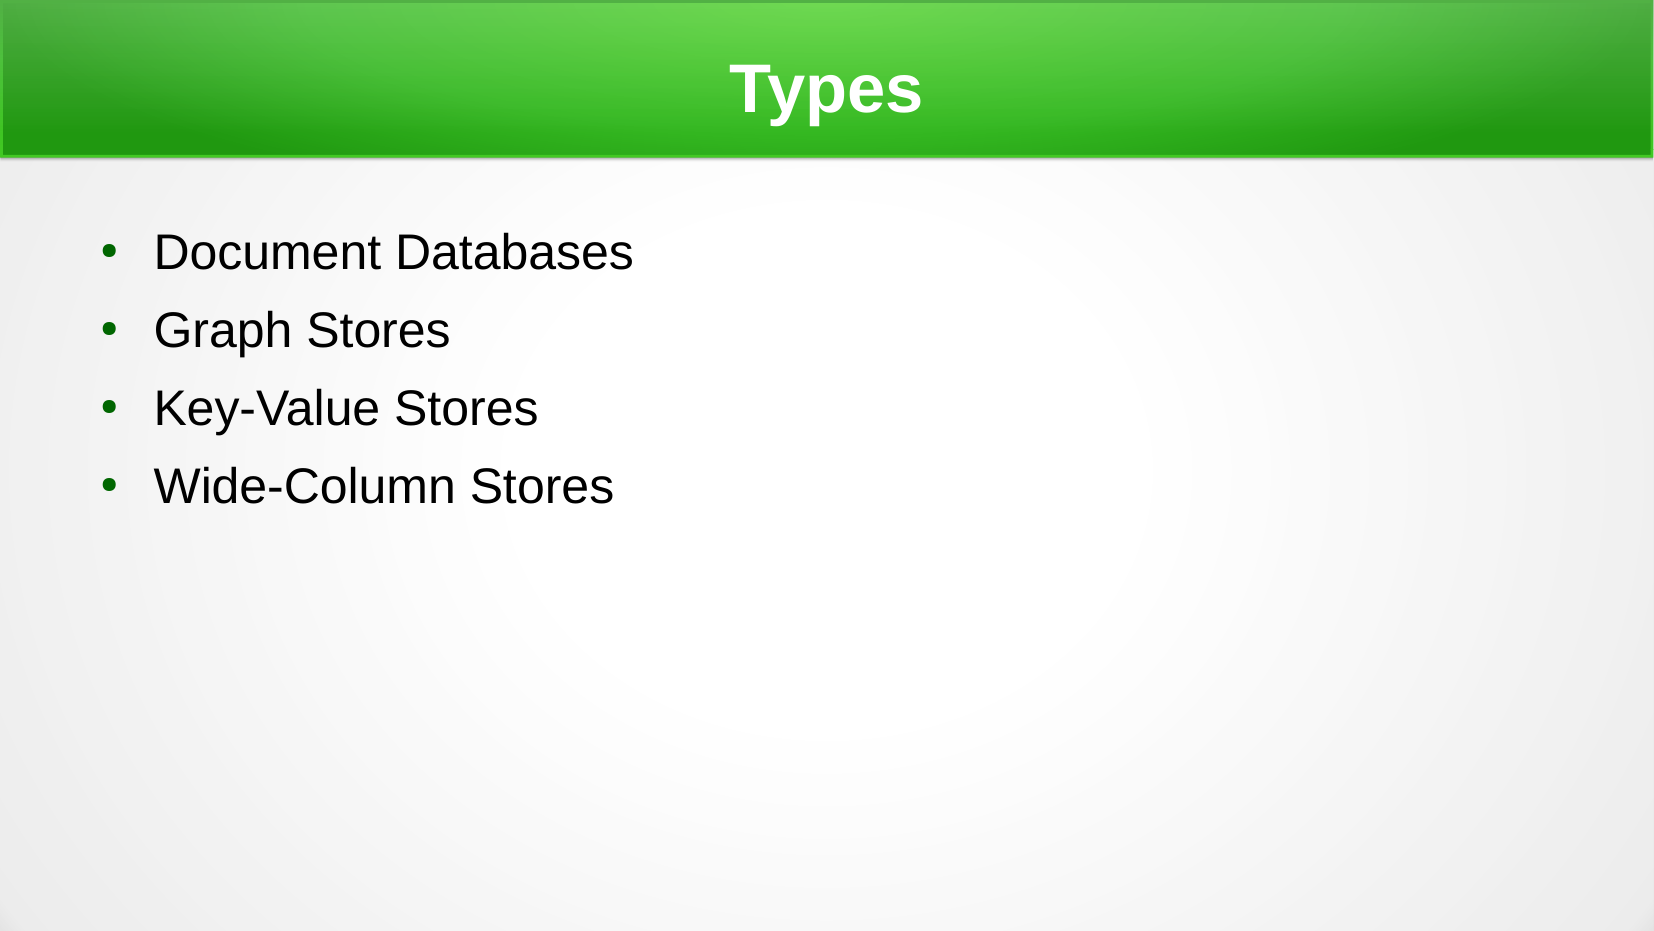

# Types
Document Databases
Graph Stores
Key-Value Stores
Wide-Column Stores